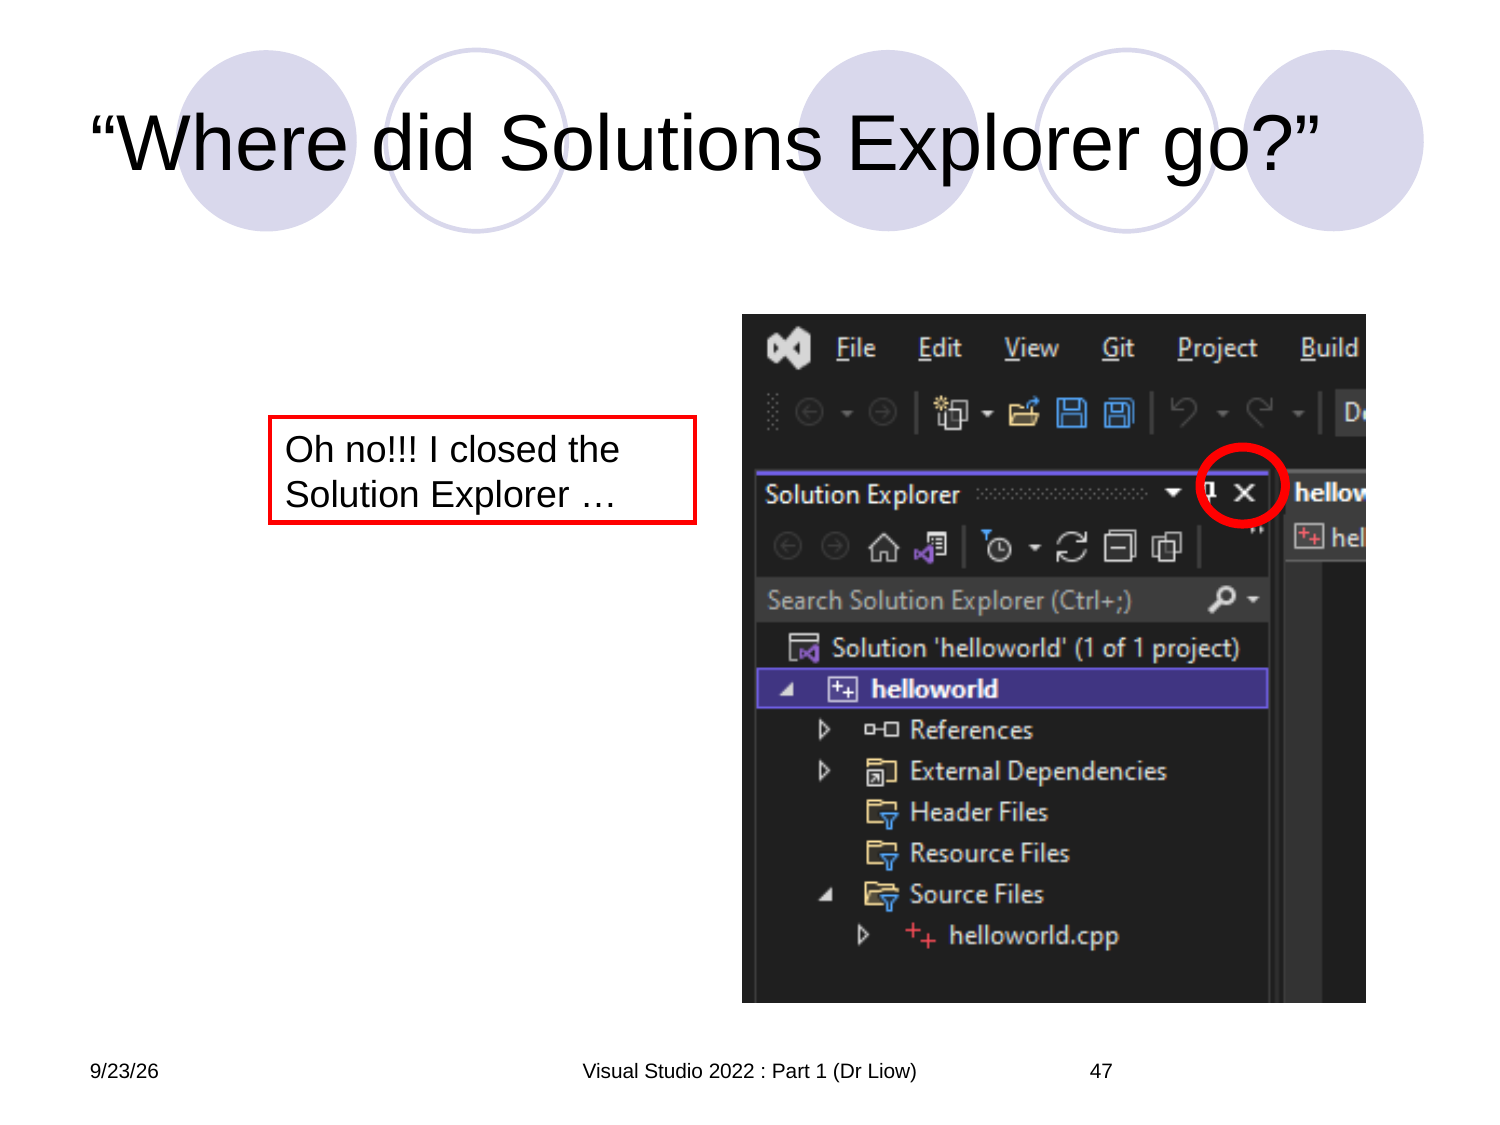

# “Where did Solutions Explorer go?”
Oh no!!! I closed the Solution Explorer …
Visual Studio 2022 : Part 1 (Dr Liow)